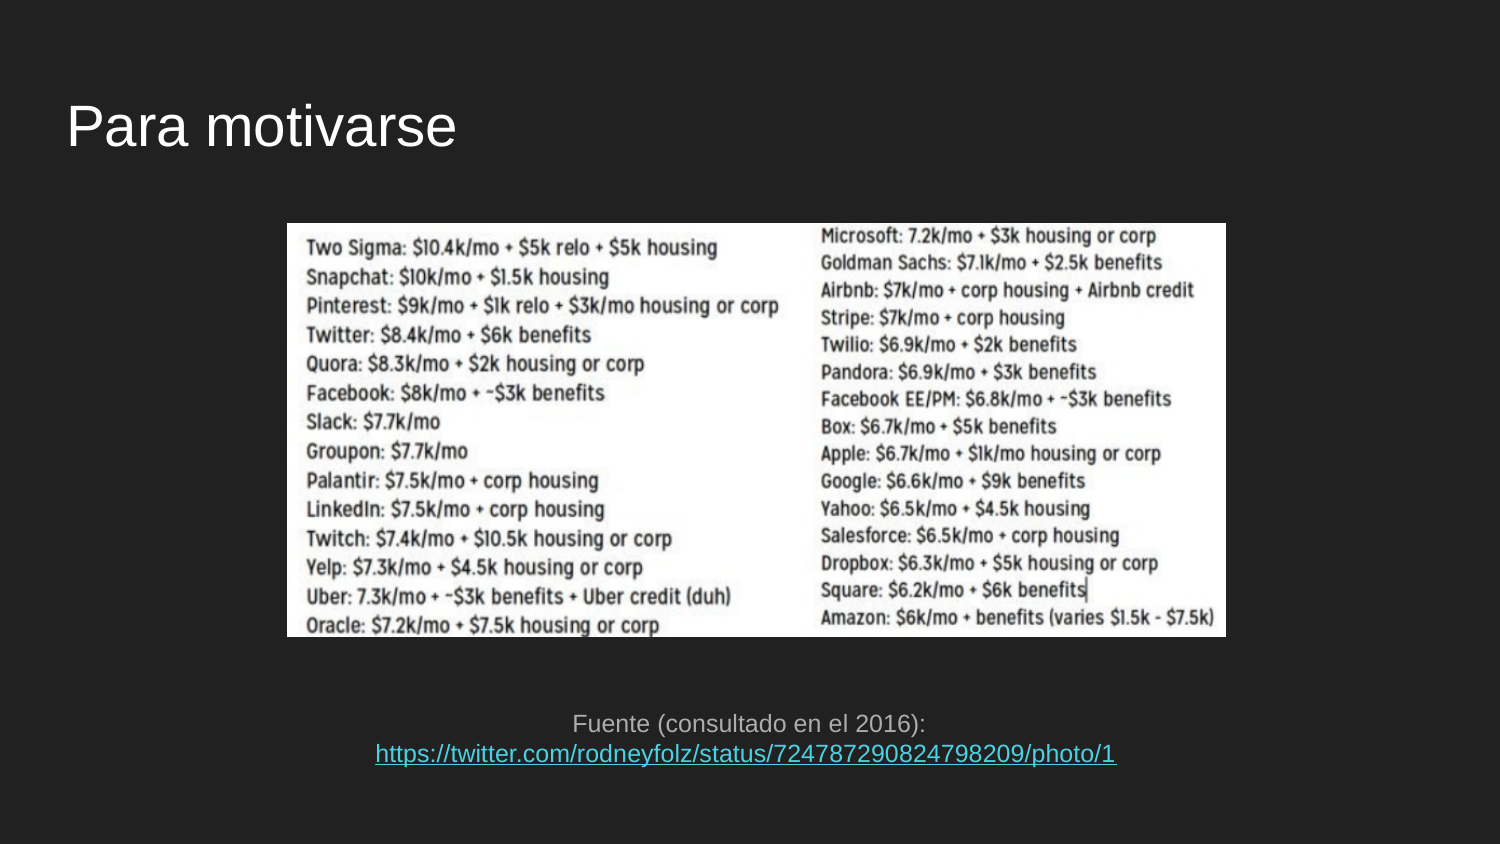

# Para motivarse
Fuente (consultado en el 2016):
https://twitter.com/rodneyfolz/status/724787290824798209/photo/1